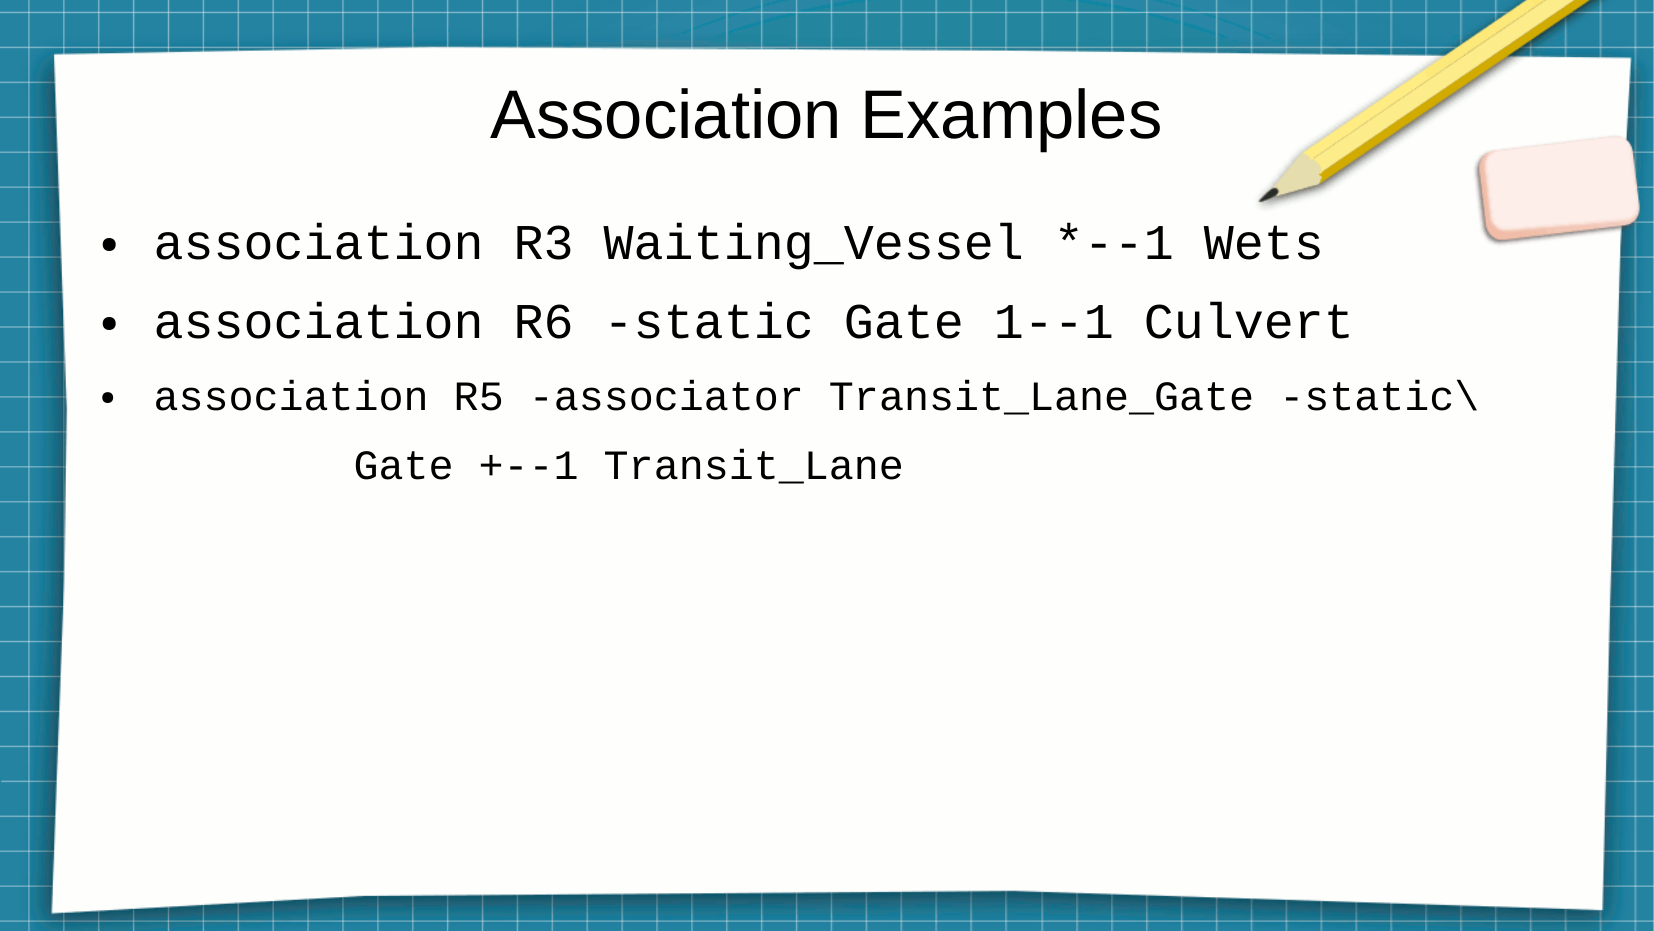

# Association Examples
association R3 Waiting_Vessel *--1 Wets
association R6 -static Gate 1--1 Culvert
association R5 -associator Transit_Lane_Gate -static\
 Gate +--1 Transit_Lane